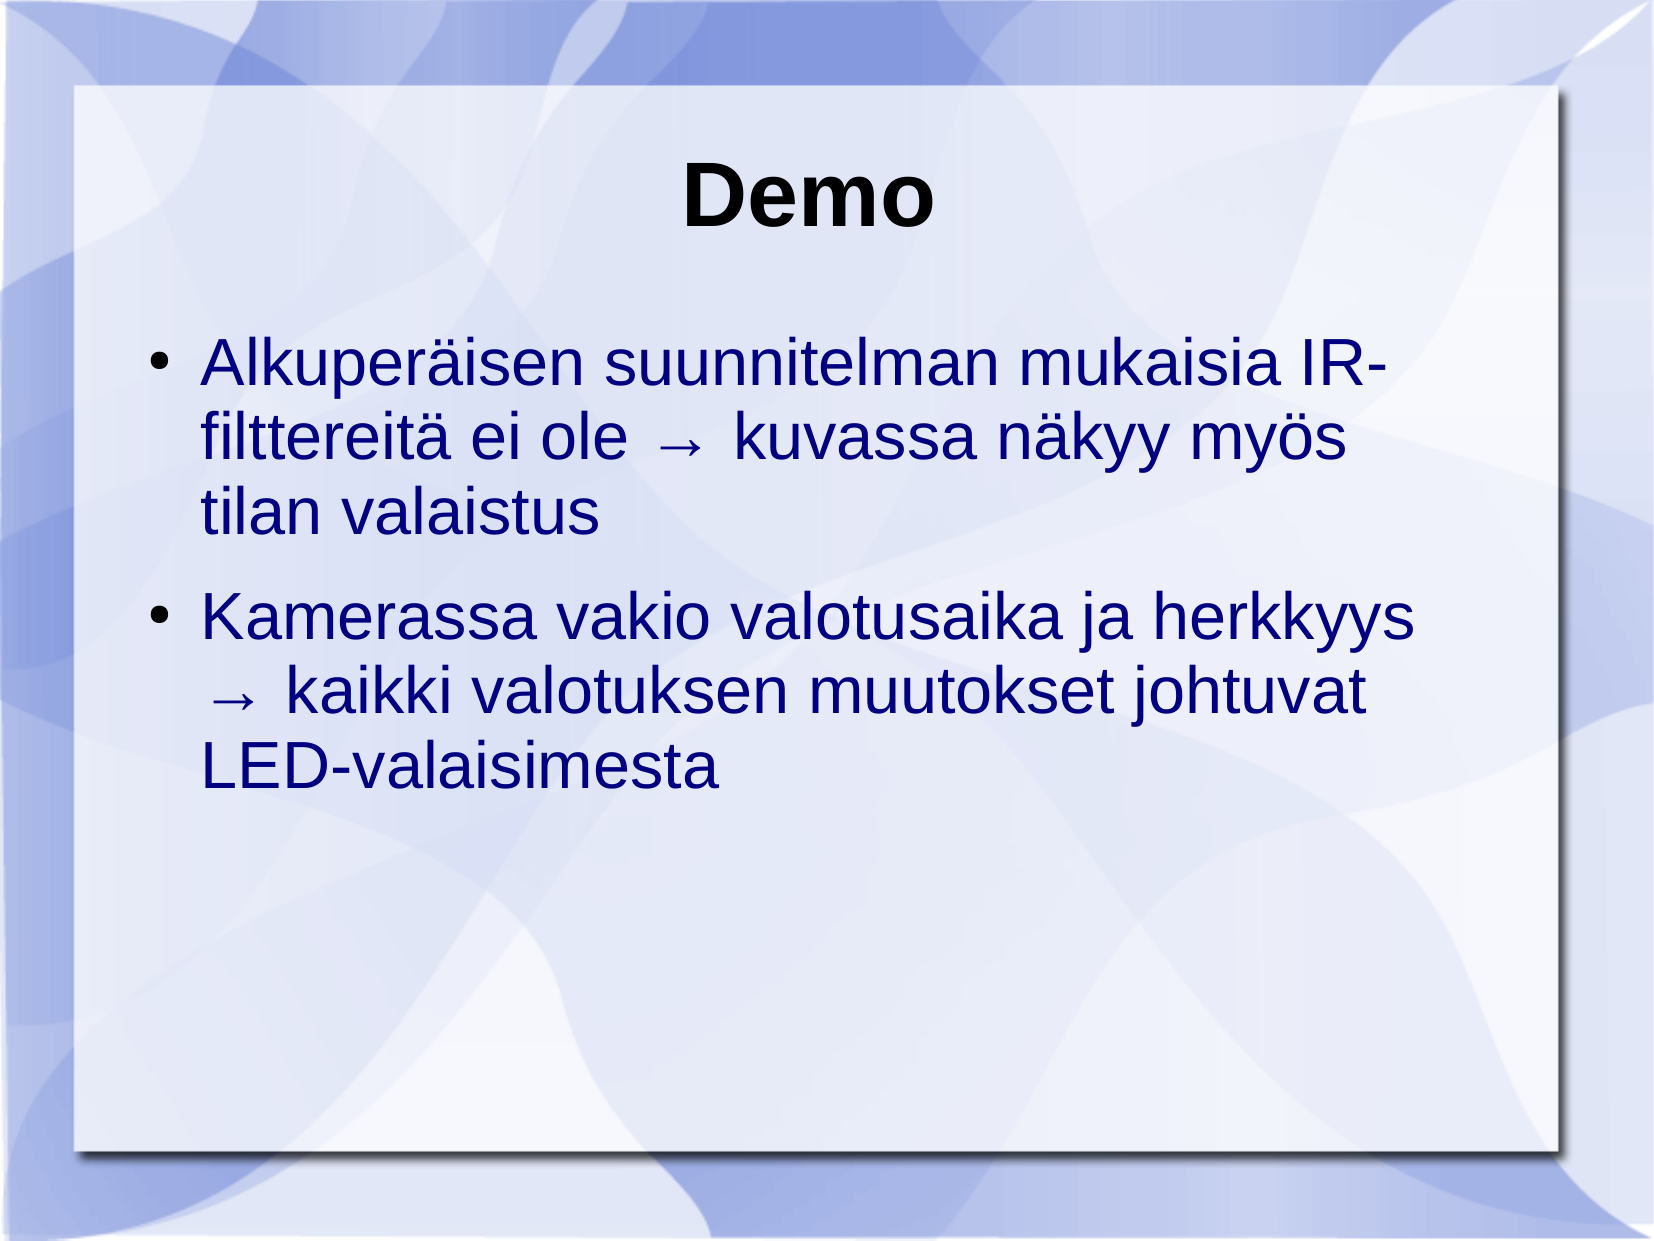

# Demo
Alkuperäisen suunnitelman mukaisia IR-filttereitä ei ole → kuvassa näkyy myös tilan valaistus
Kamerassa vakio valotusaika ja herkkyys → kaikki valotuksen muutokset johtuvat LED-valaisimesta